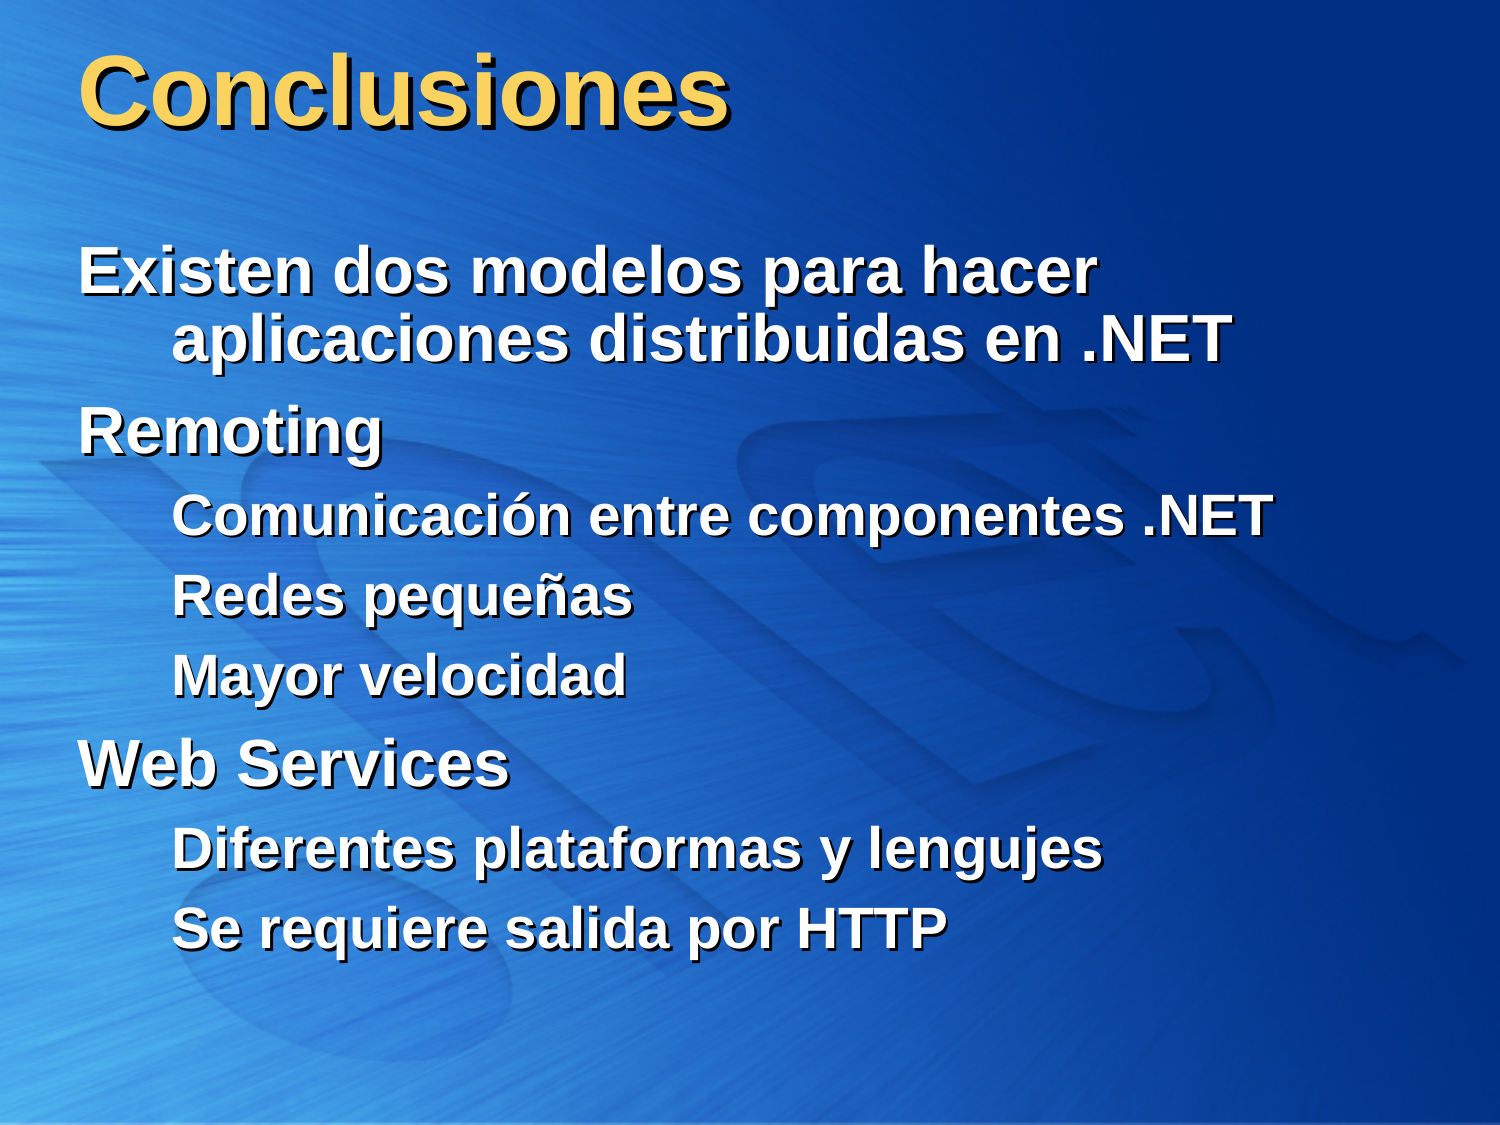

# Conclusiones
Existen dos modelos para hacer aplicaciones distribuidas en .NET
Remoting
Comunicación entre componentes .NET
Redes pequeñas
Mayor velocidad
Web Services
Diferentes plataformas y lengujes
Se requiere salida por HTTP